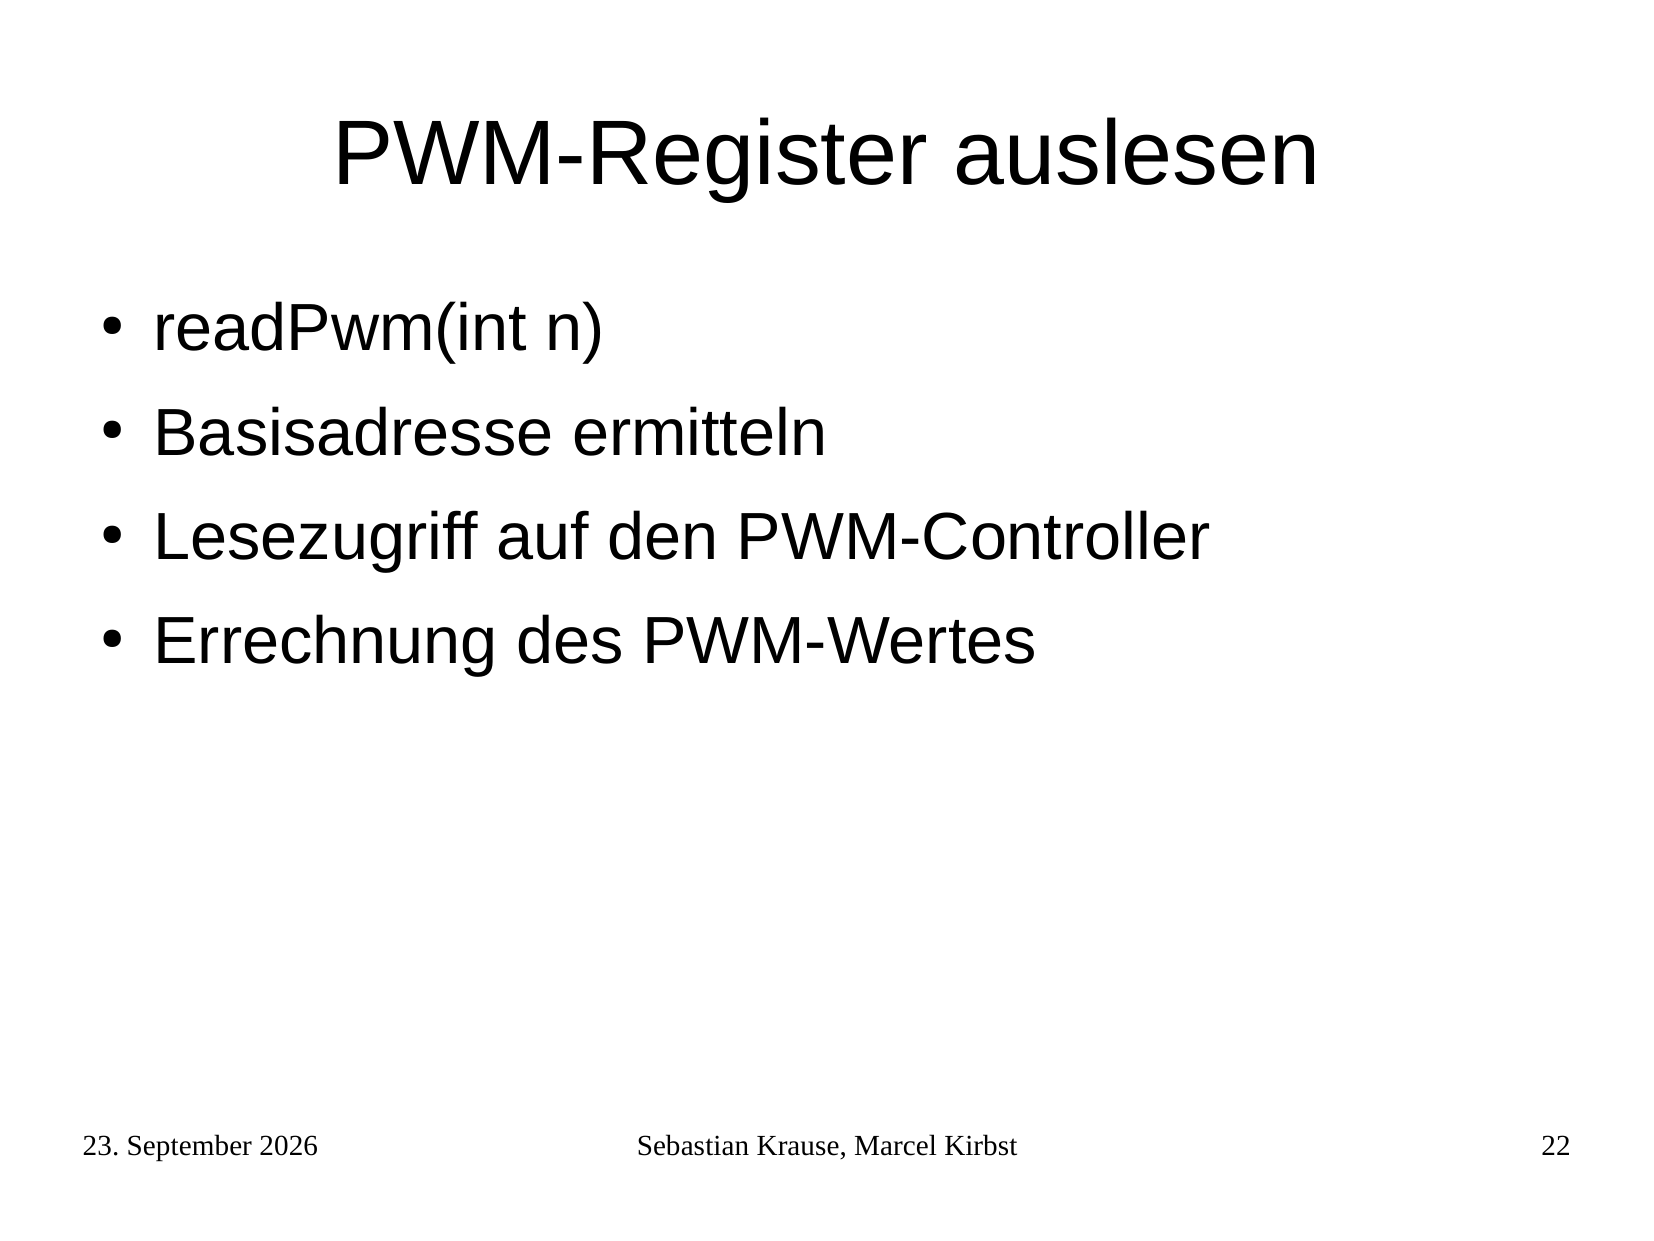

# PWM-Register auslesen
readPwm(int n)
Basisadresse ermitteln
Lesezugriff auf den PWM-Controller
Errechnung des PWM-Wertes
Sebastian Krause, Marcel Kirbst
22